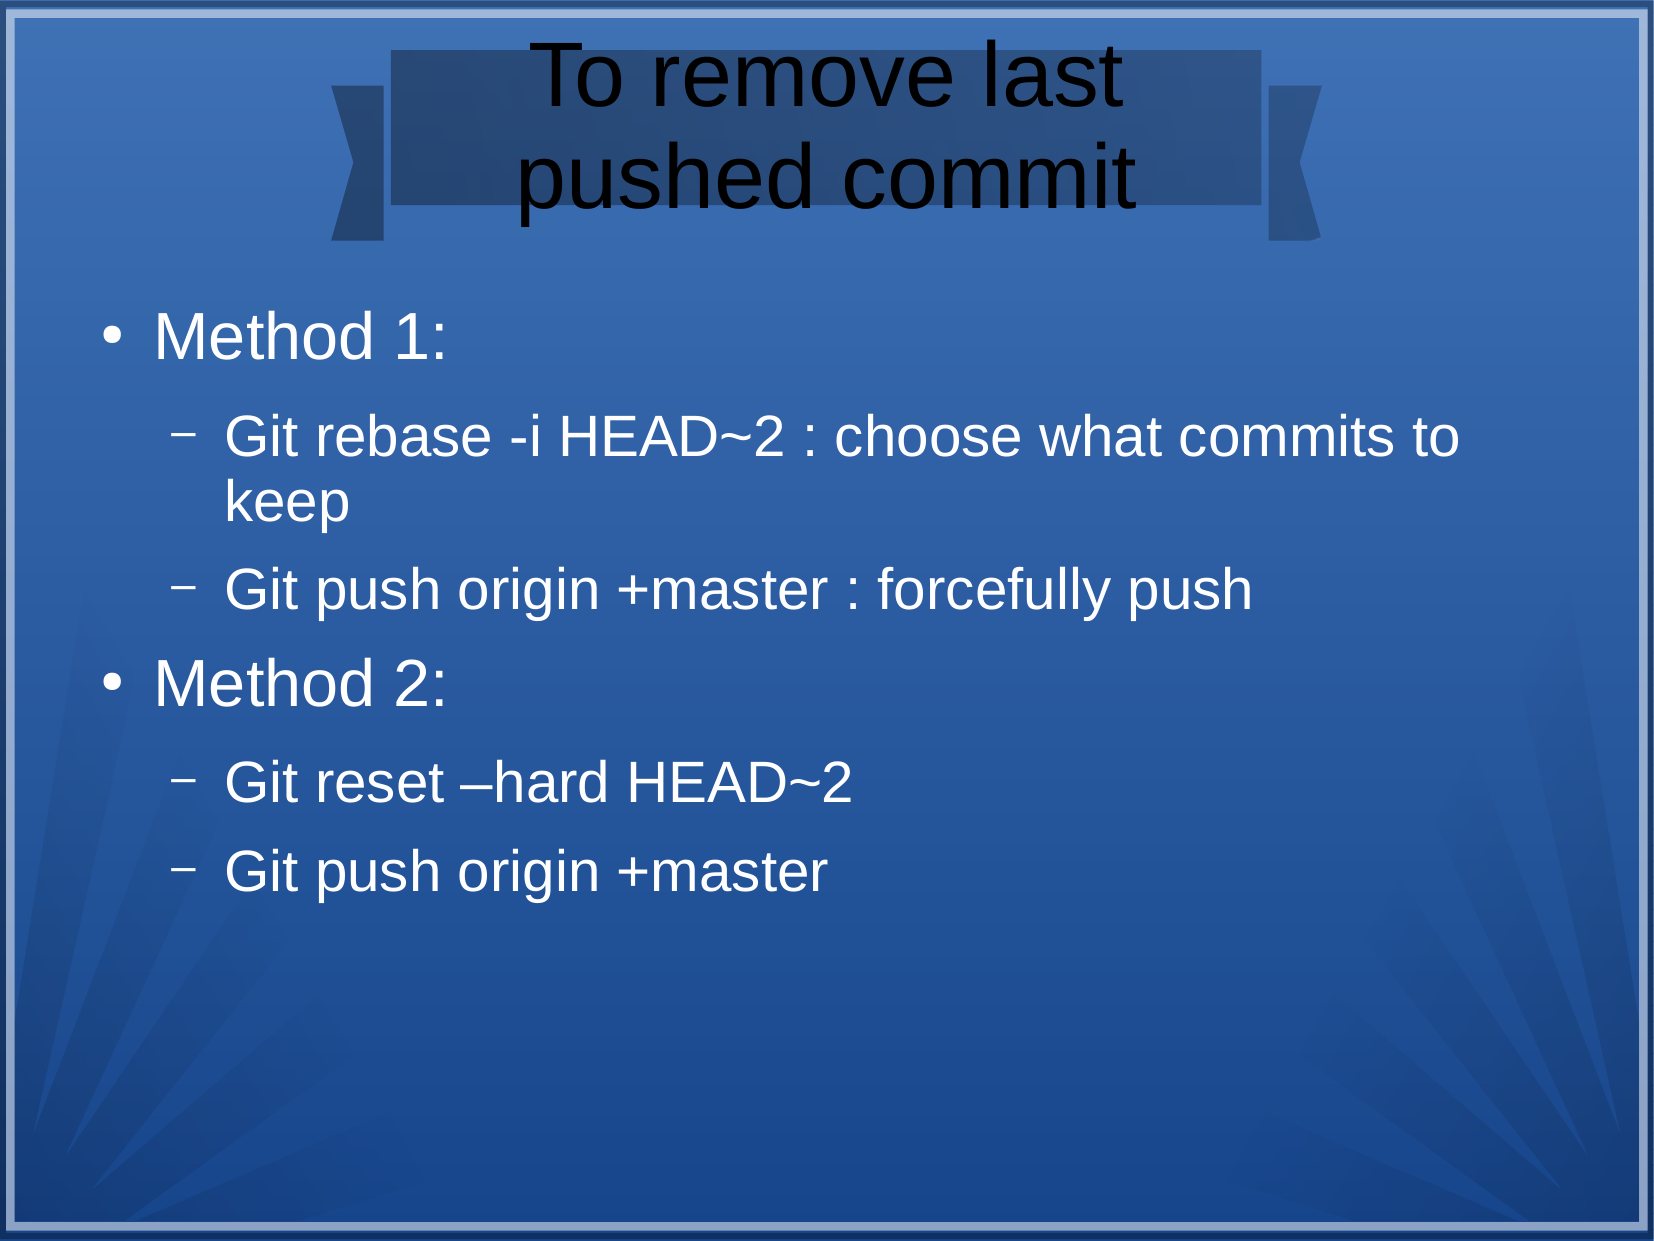

# To remove last pushed commit
Method 1:
Git rebase -i HEAD~2 : choose what commits to keep
Git push origin +master : forcefully push
Method 2:
Git reset –hard HEAD~2
Git push origin +master